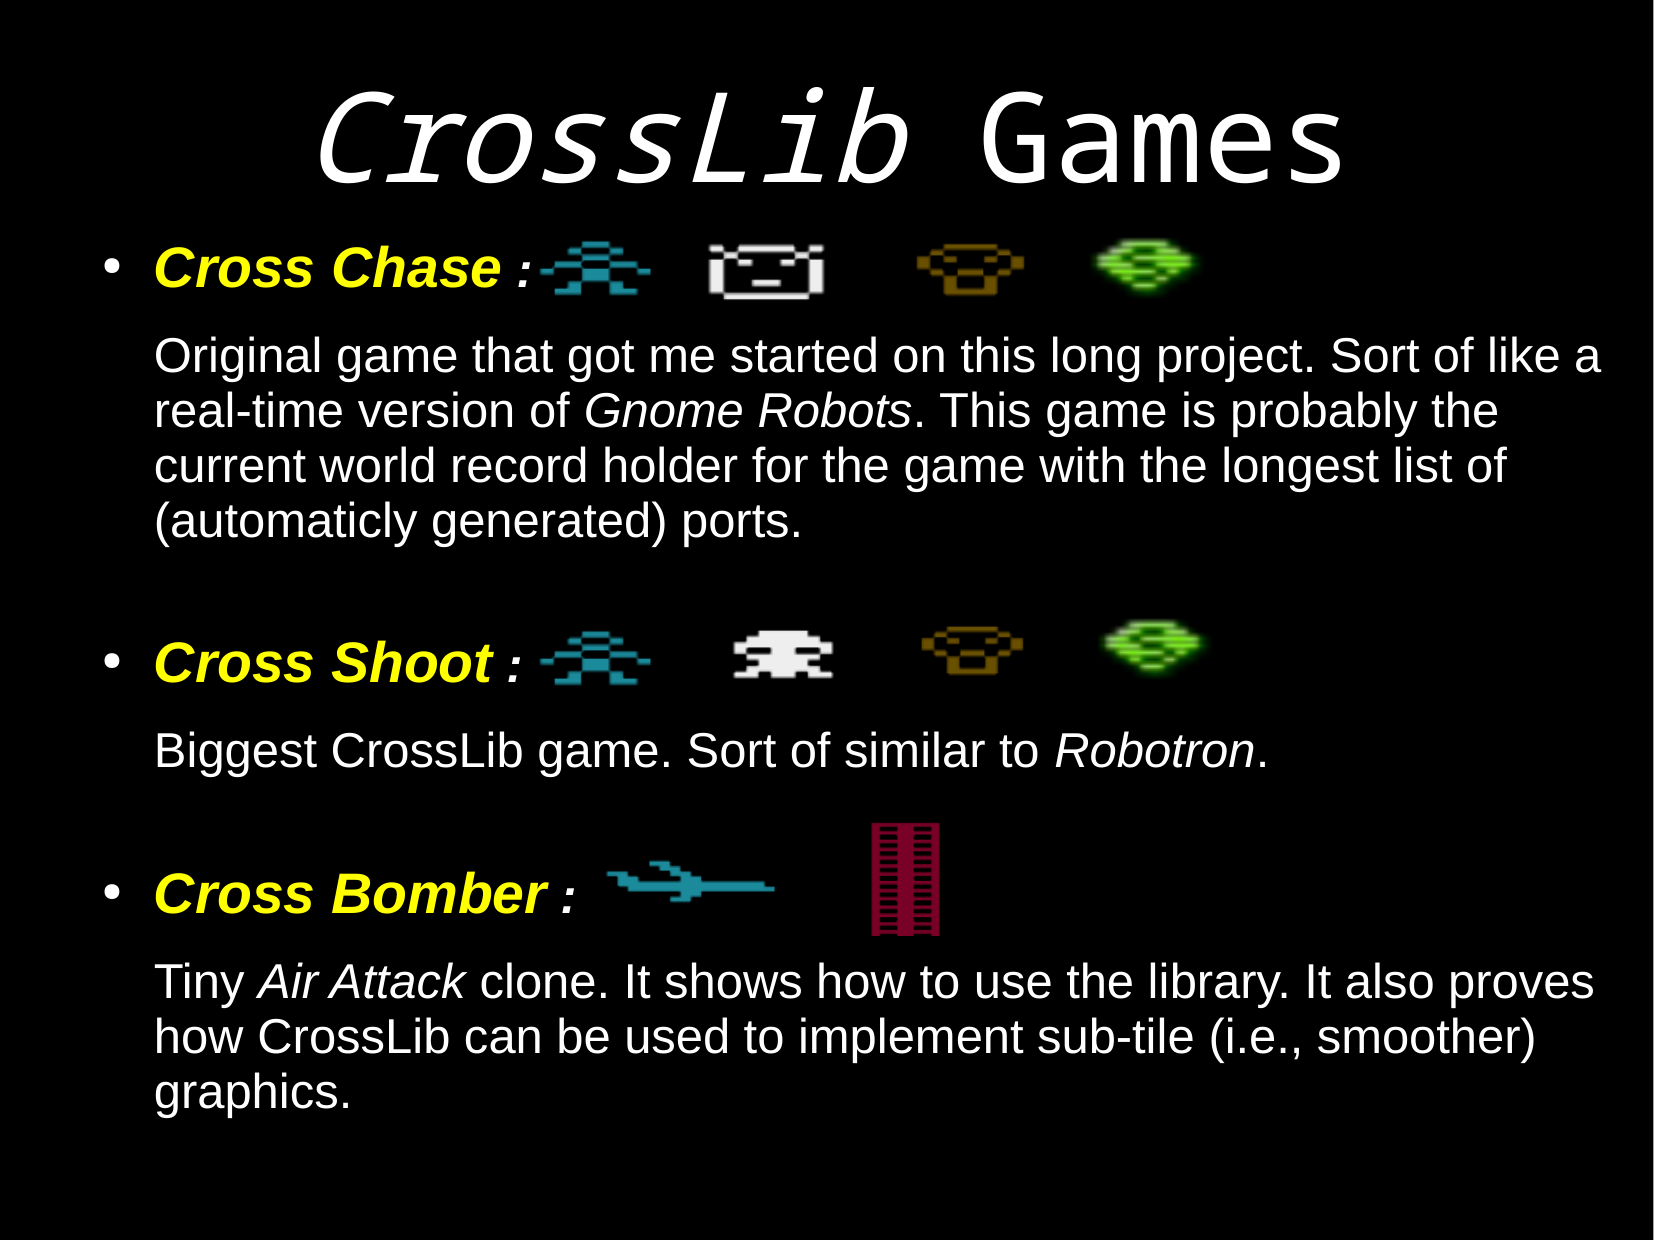

# CrossLib Games
Cross Chase :
Original game that got me started on this long project. Sort of like a real-time version of Gnome Robots. This game is probably the current world record holder for the game with the longest list of (automaticly generated) ports.
Cross Shoot :
Biggest CrossLib game. Sort of similar to Robotron.
Cross Bomber :
Tiny Air Attack clone. It shows how to use the library. It also proves how CrossLib can be used to implement sub-tile (i.e., smoother) graphics.